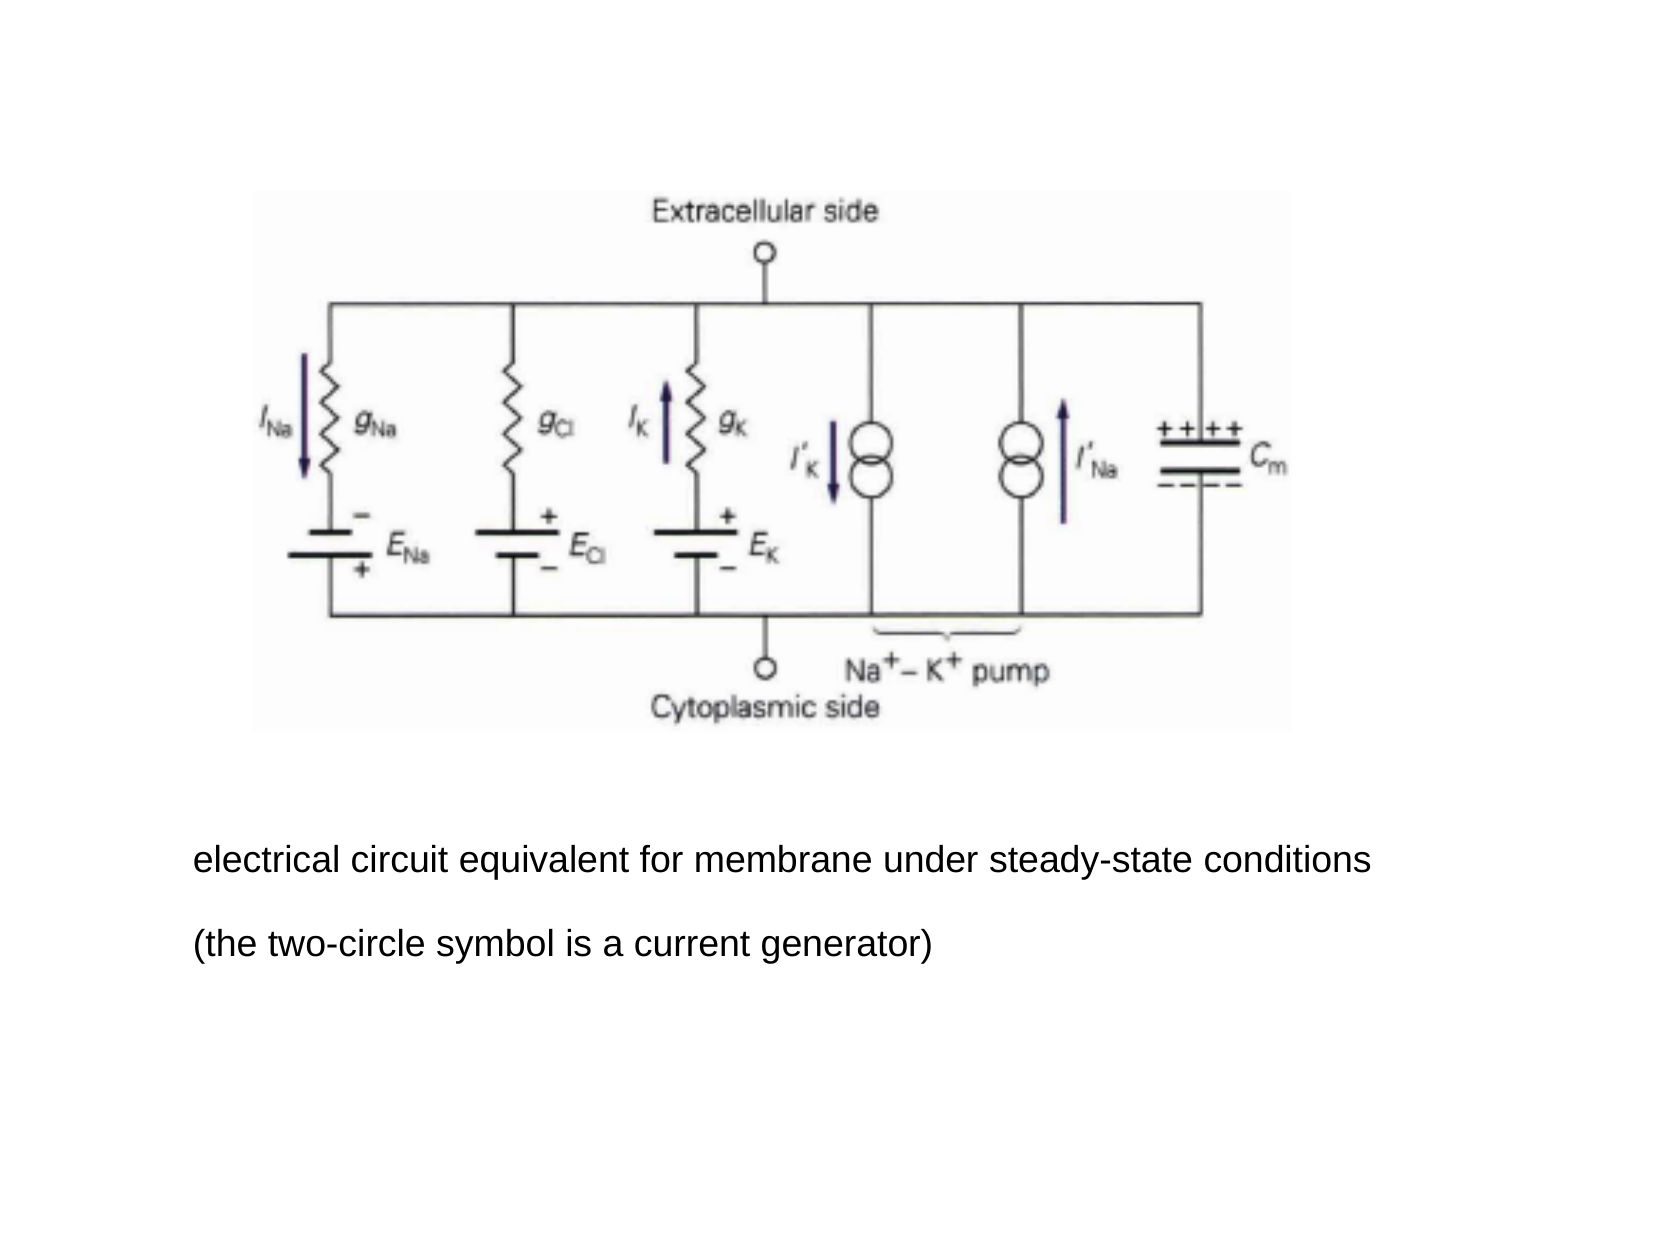

electrical circuit equivalent for membrane under steady-state conditions
(the two-circle symbol is a current generator)